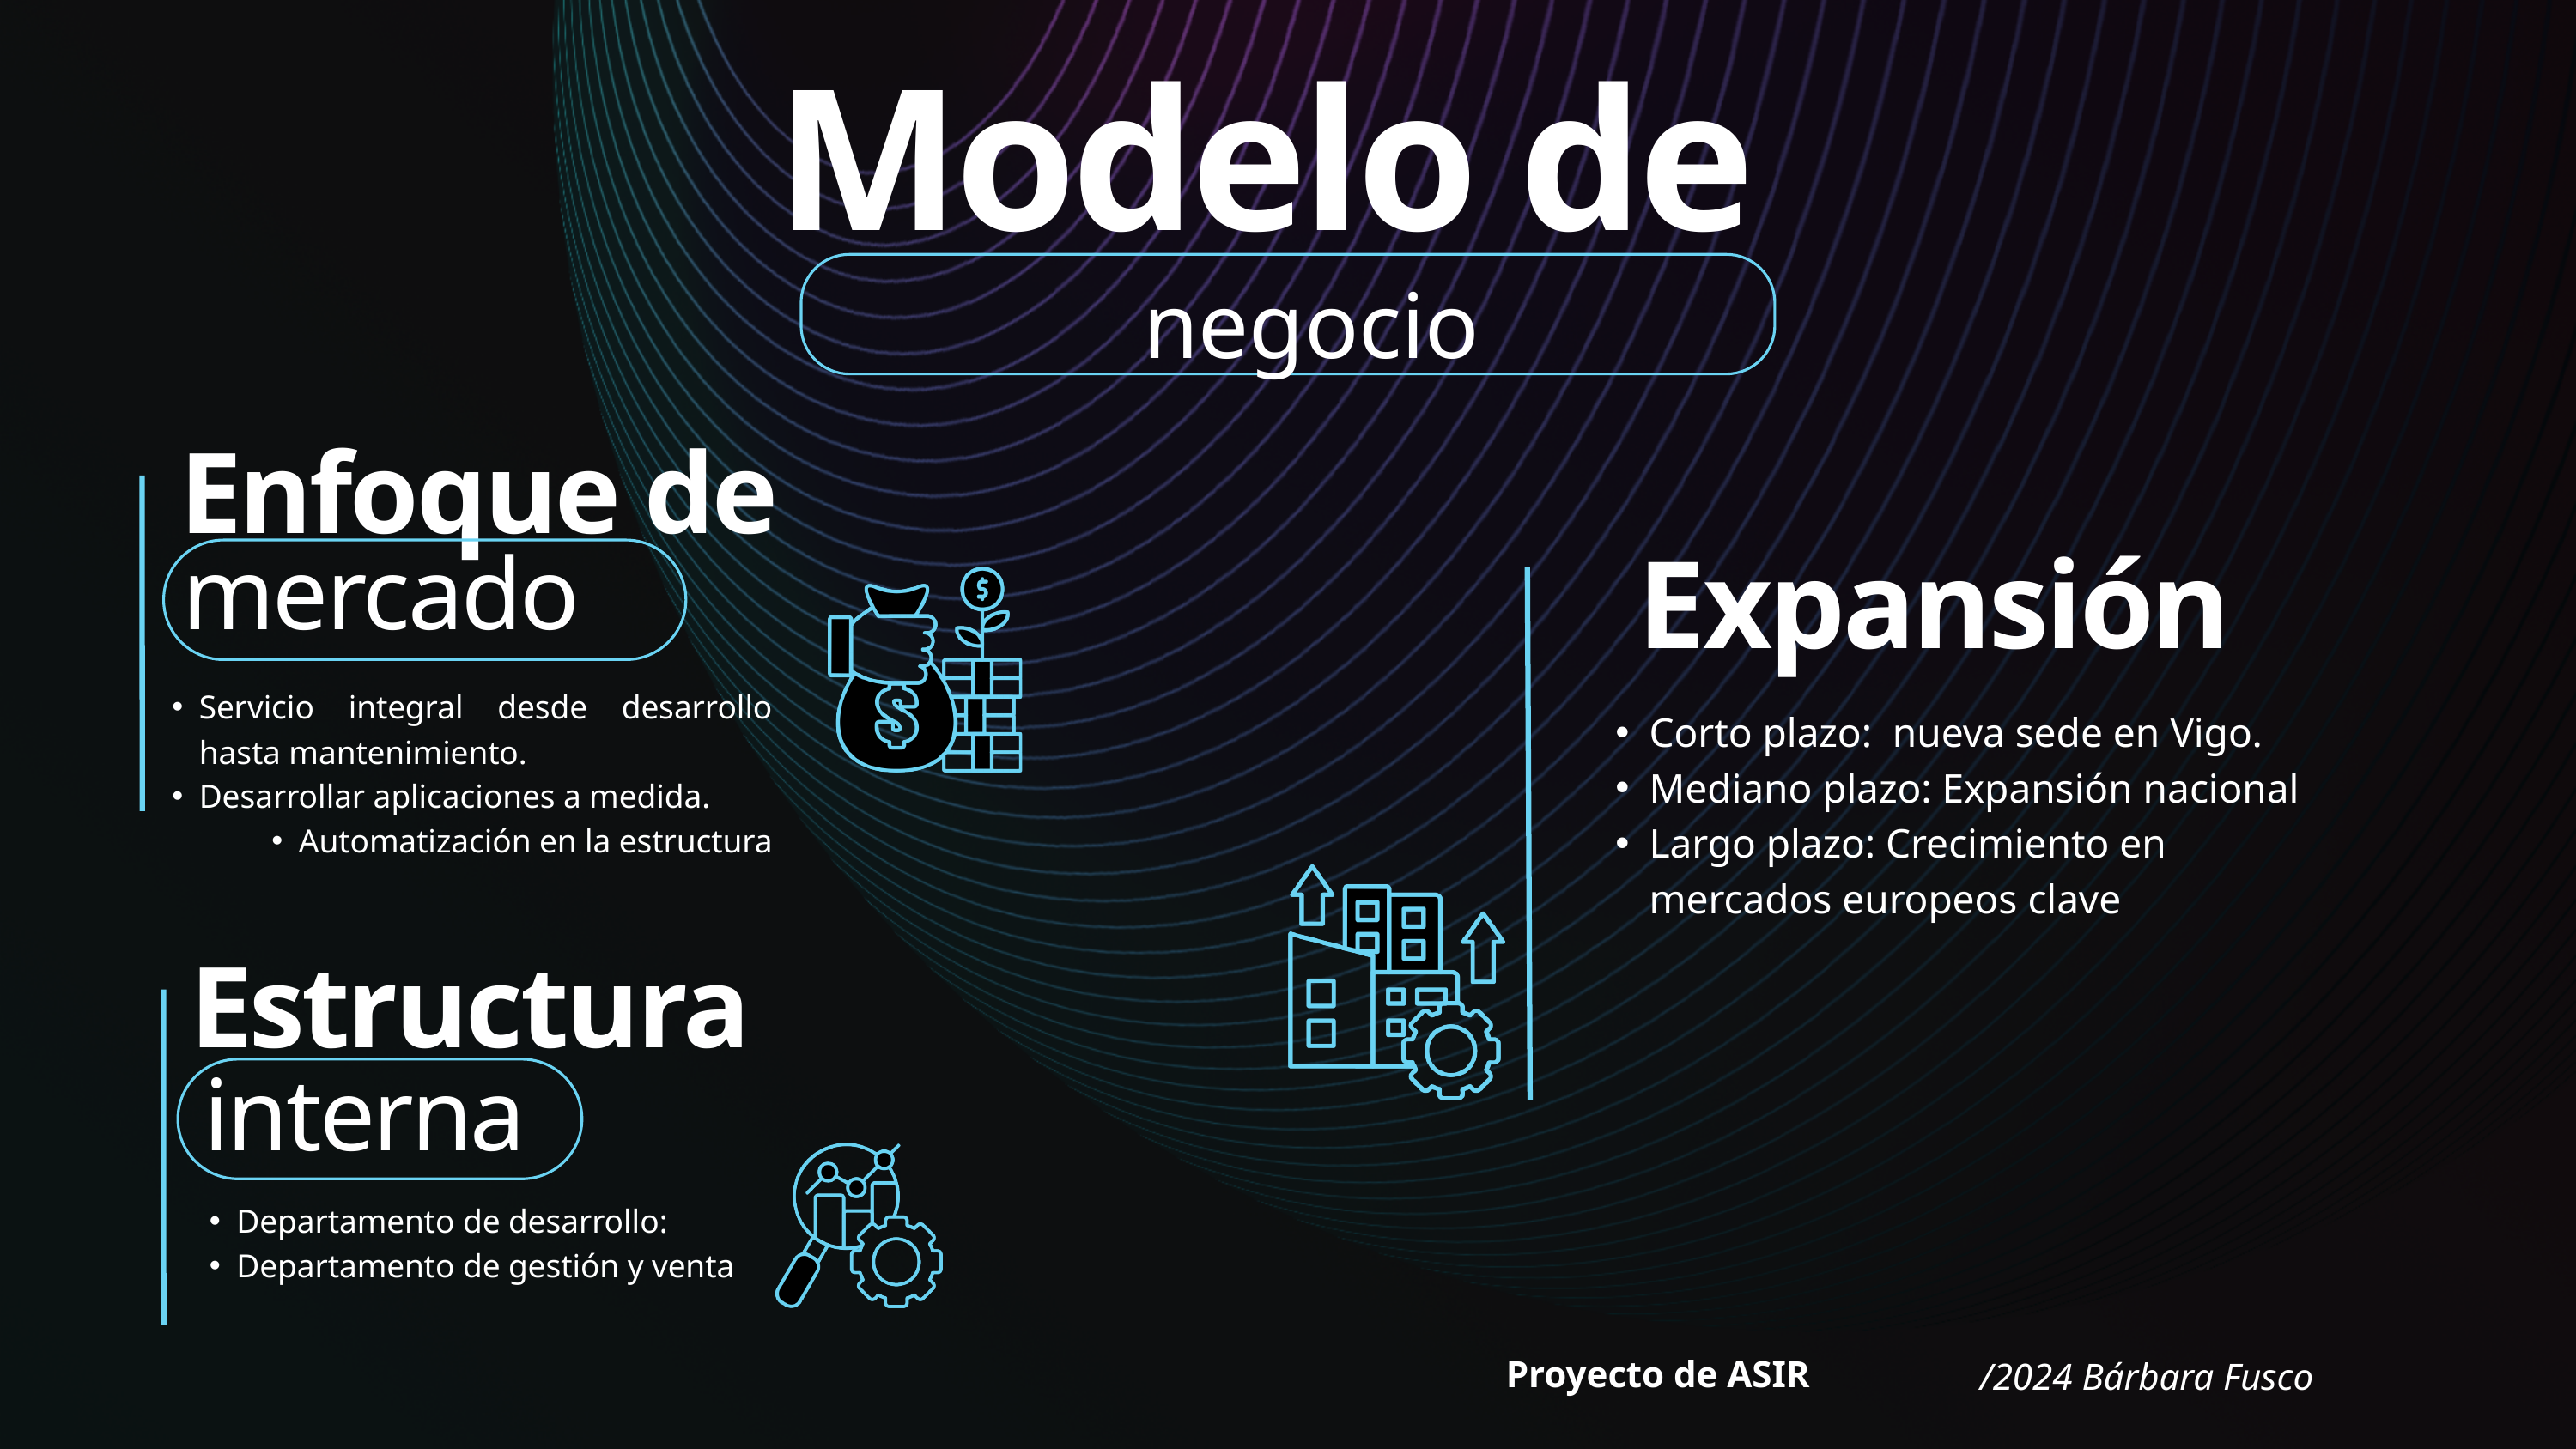

Modelo de
negocio
Enfoque de
mercado
Expansión
Servicio integral desde desarrollo hasta mantenimiento.
Desarrollar aplicaciones a medida.
Automatización en la estructura
Corto plazo: nueva sede en Vigo.
Mediano plazo: Expansión nacional
Largo plazo: Crecimiento en mercados europeos clave
 Estructura
interna
Departamento de desarrollo:
Departamento de gestión y venta
Proyecto de ASIR
/2024 Bárbara Fusco